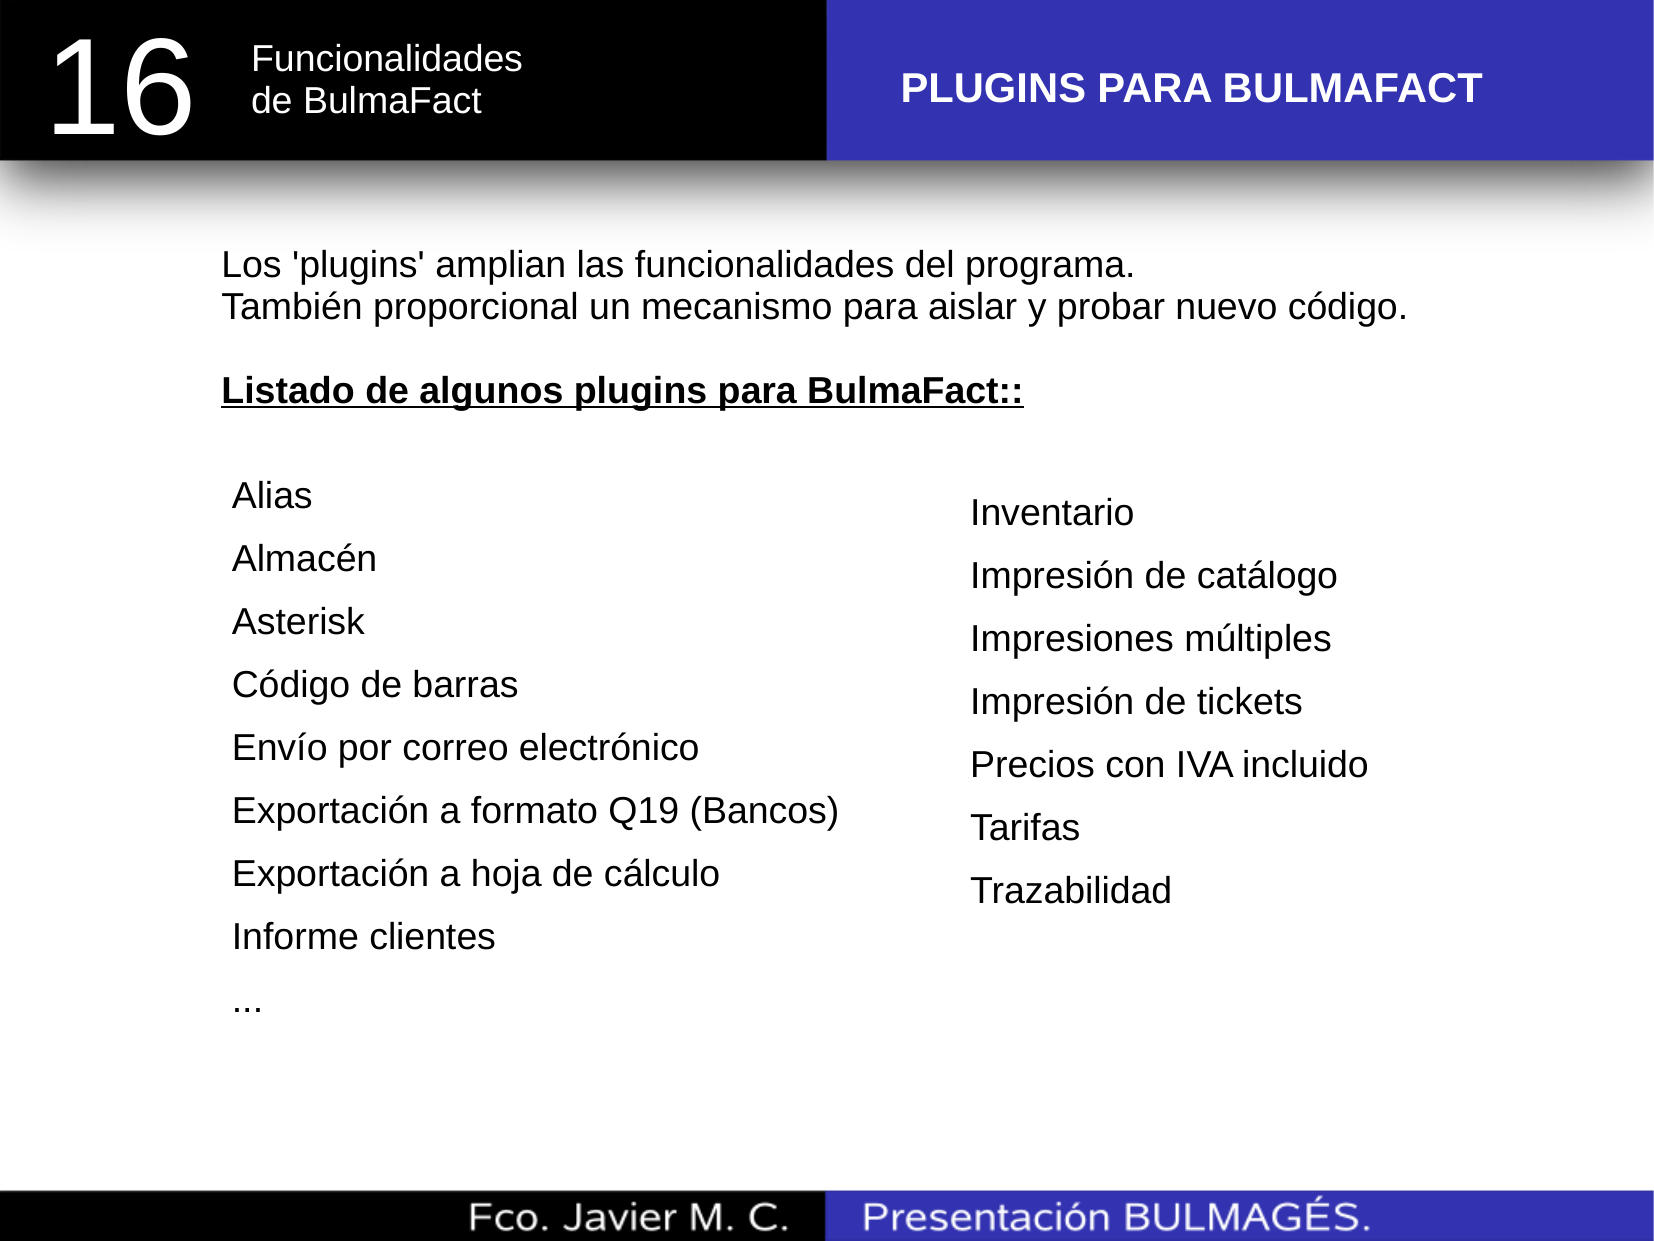

Funcionalidades
de BulmaFact
PLUGINS PARA BULMAFACT
Los 'plugins' amplian las funcionalidades del programa.
También proporcional un mecanismo para aislar y probar nuevo código.
Listado de algunos plugins para BulmaFact::
 Alias
 Almacén
 Asterisk
 Código de barras
 Envío por correo electrónico
 Exportación a formato Q19 (Bancos)
 Exportación a hoja de cálculo
 Informe clientes
 ...
 Inventario
 Impresión de catálogo
 Impresiones múltiples
 Impresión de tickets
 Precios con IVA incluido
 Tarifas
 Trazabilidad